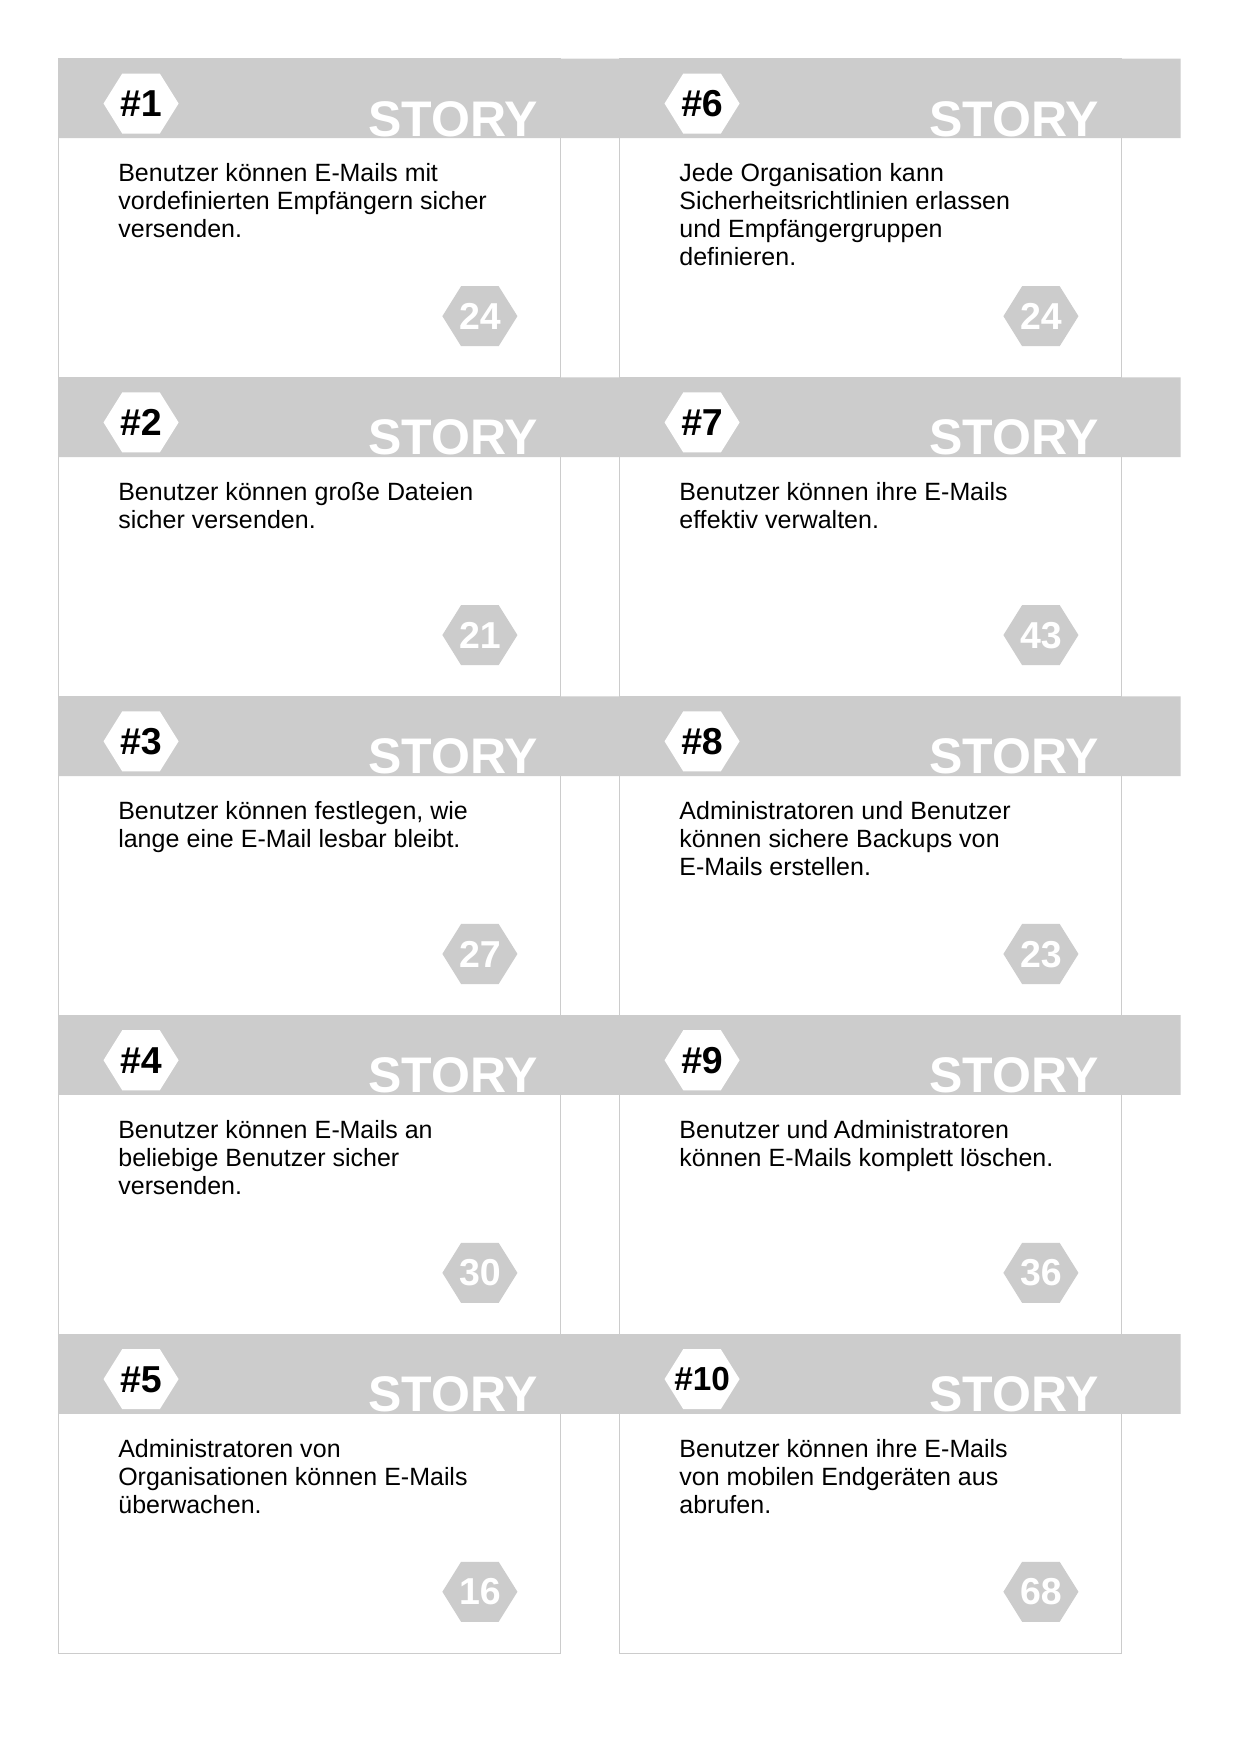

#1
STORY
Benutzer können E-Mails mit vordefinierten Empfängern sicher versenden.
24
#6
STORY
Jede Organisation kann Sicherheitsrichtlinien erlassen und Empfängergruppen definieren.
24
#2
STORY
Benutzer können große Dateien sicher versenden.
21
#7
STORY
Benutzer können ihre E-Mails effektiv verwalten.
43
#3
STORY
Benutzer können festlegen, wie lange eine E-Mail lesbar bleibt.
27
#8
STORY
Administratoren und Benutzer können sichere Backups von E-Mails erstellen.
23
#4
STORY
Benutzer können E-Mails an beliebige Benutzer sicher versenden.
30
#9
STORY
Benutzer und Administratoren können E-Mails komplett löschen.
36
#5
STORY
Administratoren von Organisationen können E-Mails überwachen.
16
#10
STORY
Benutzer können ihre E-Mails von mobilen Endgeräten aus abrufen.
68